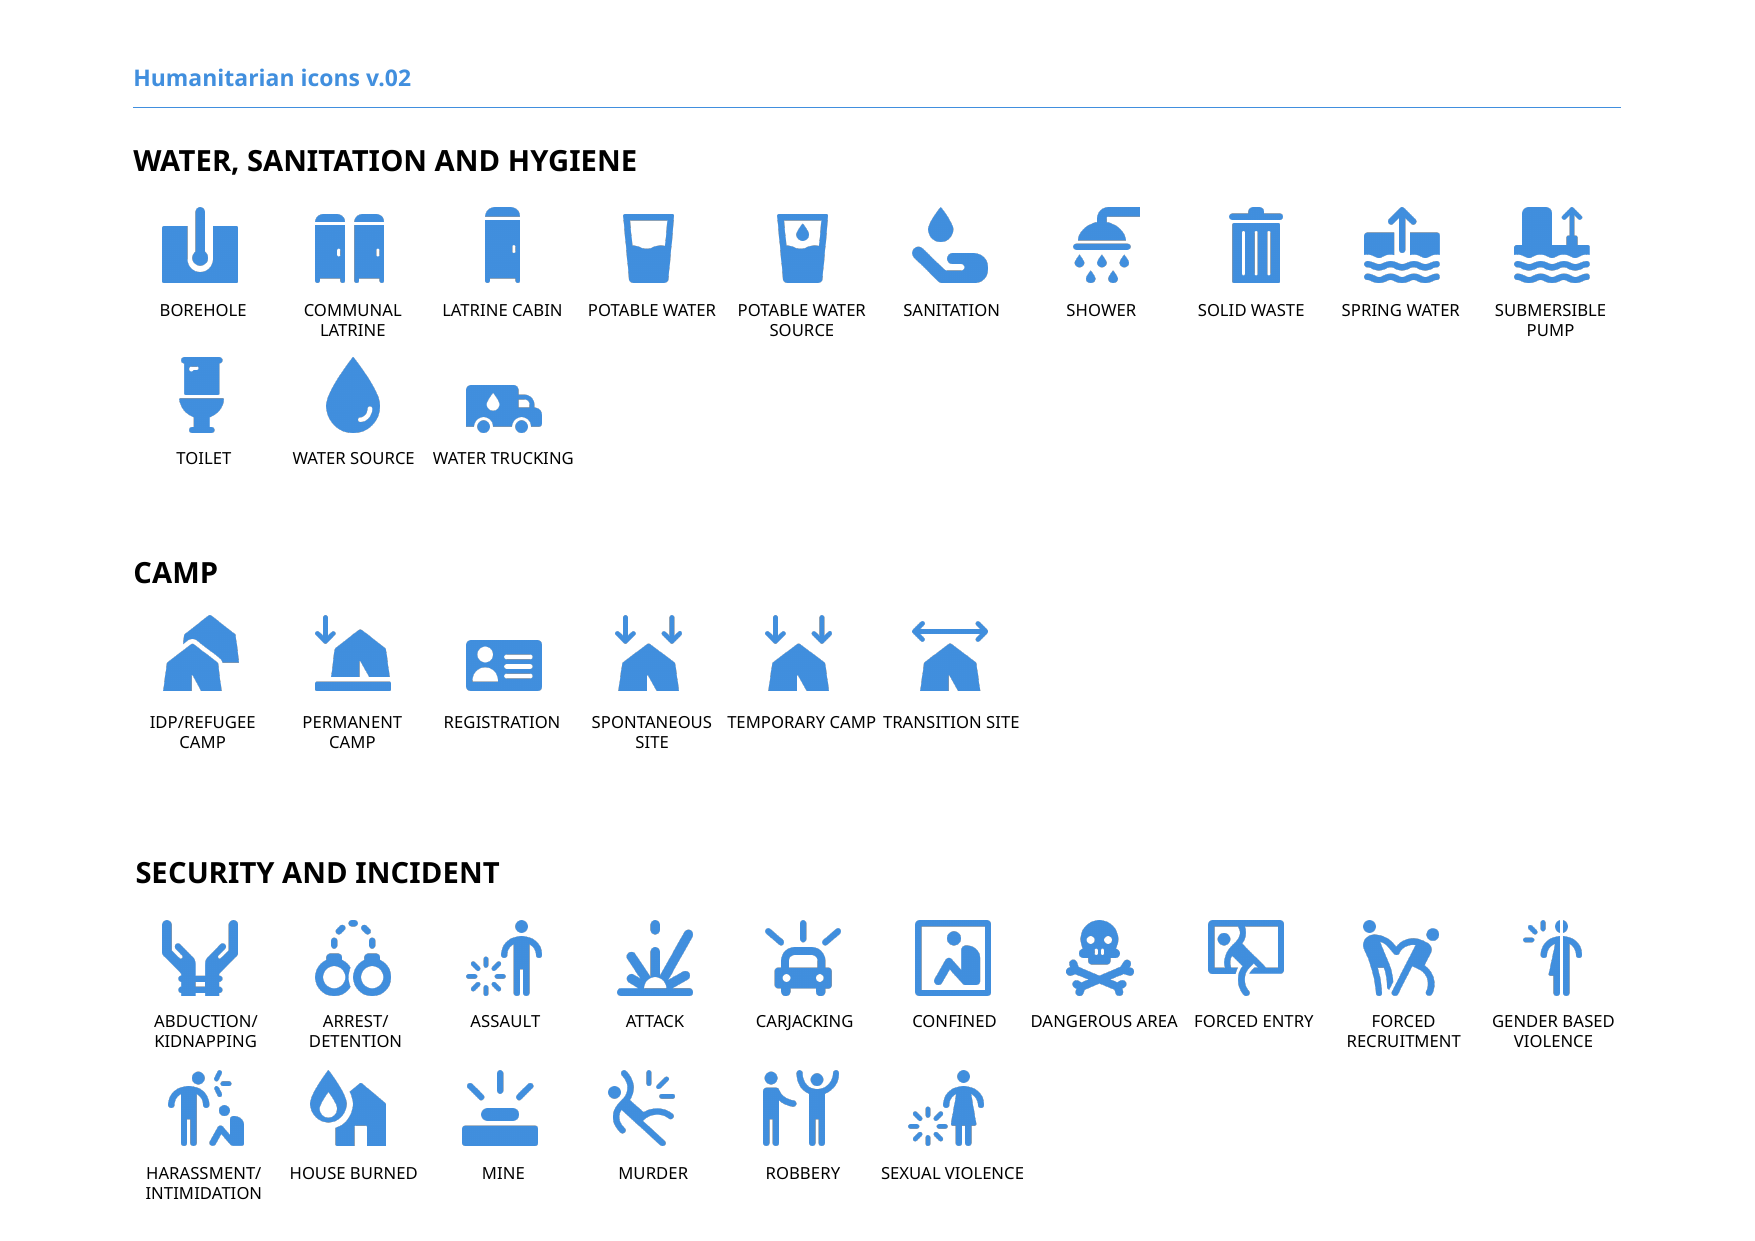

# Humanitarian icons v.02
WATER, SANITATION AND HYGIENE
BOREHOLE
COMMUNAL LATRINE
LATRINE CABIN
POTABLE WATER
POTABLE WATER SOURCE
SANITATION
SHOWER
SOLID WASTE
SPRING WATER
SUBMERSIBLE PUMP
TOILET
WATER SOURCE
WATER TRUCKING
CAMP
IDP/REFUGEE CAMP
PERMANENT CAMP
REGISTRATION
SPONTANEOUS SITE
TEMPORARY CAMP
TRANSITION SITE
SECURITY AND INCIDENT
ABDUCTION/
KIDNAPPING
ARREST/
DETENTION
ASSAULT
ATTACK
CARJACKING
CONFINED
DANGEROUS AREA
FORCED ENTRY
FORCED RECRUITMENT
GENDER BASED VIOLENCE
HARASSMENT/
INTIMIDATION
HOUSE BURNED
MINE
MURDER
ROBBERY
SEXUAL VIOLENCE